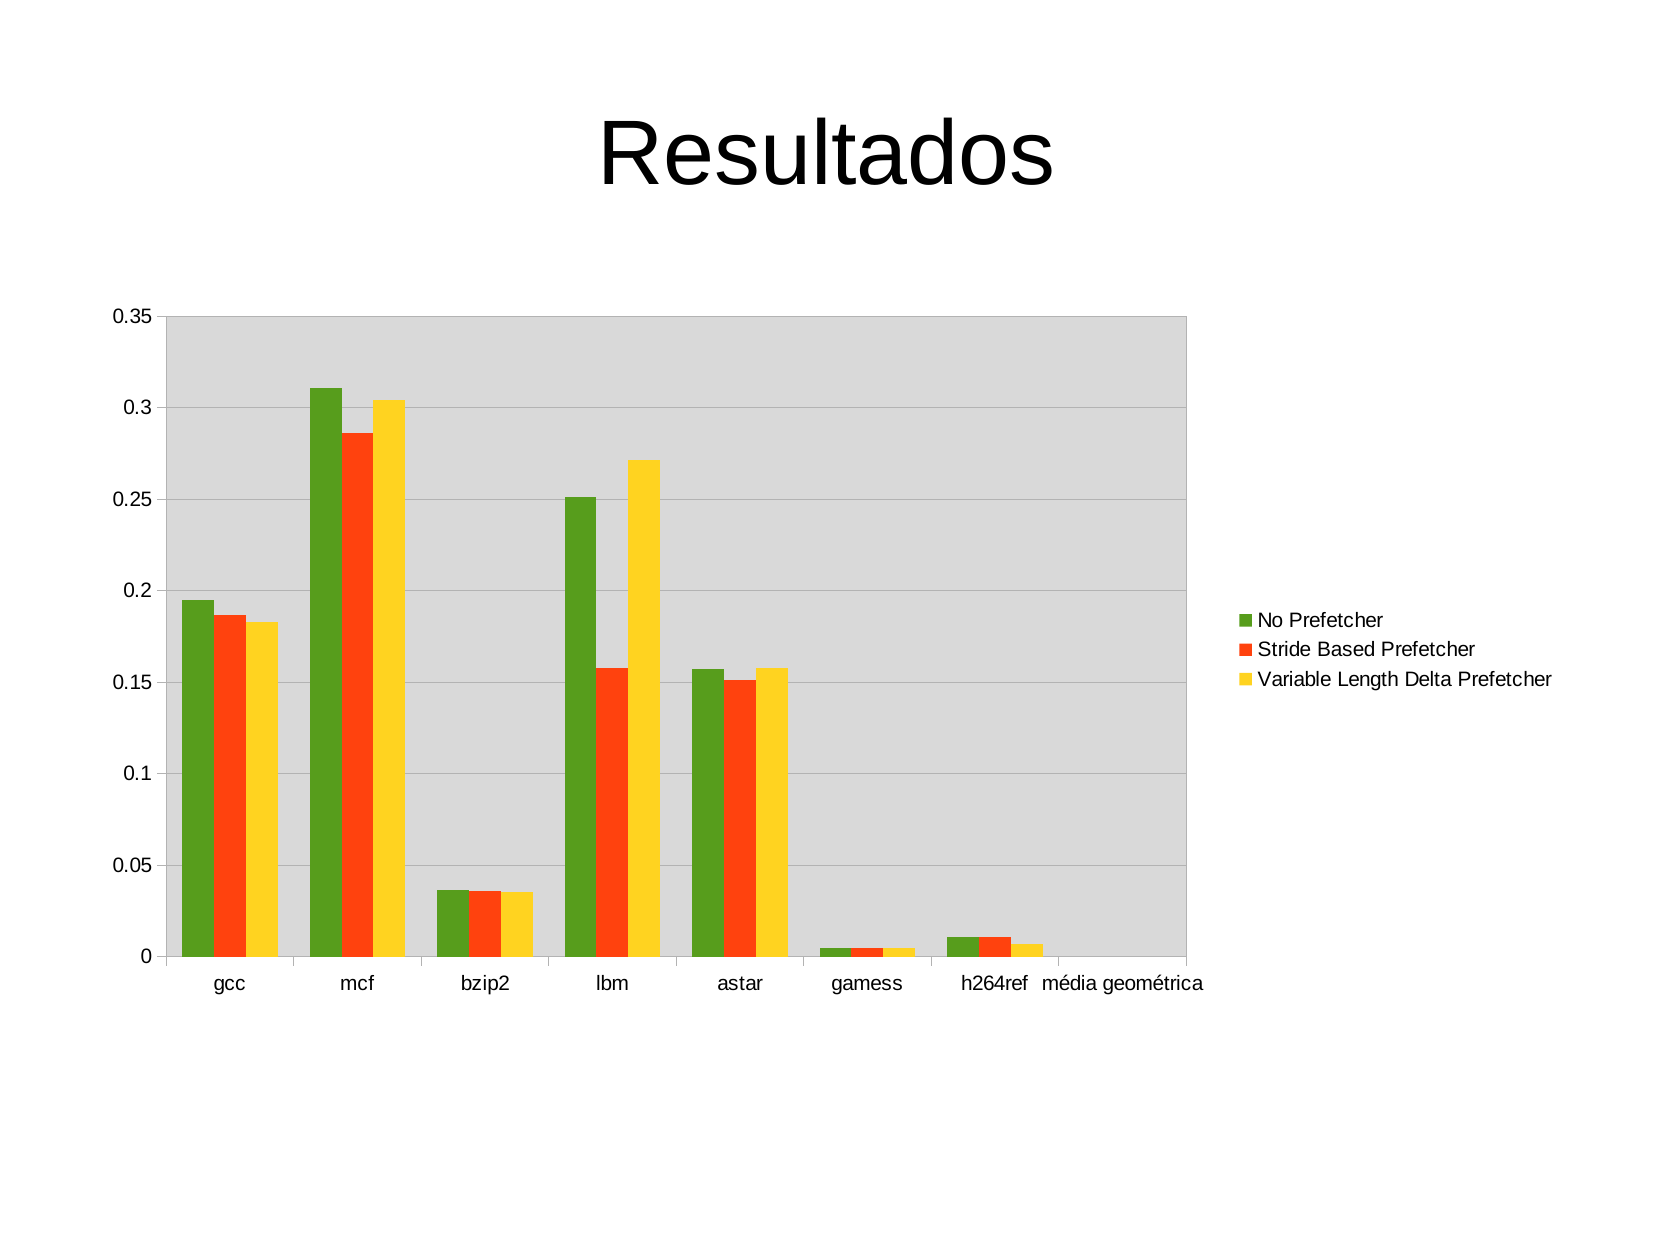

# Resultados
### Chart
| Category | No Prefetcher | Stride Based Prefetcher | Variable Length Delta Prefetcher |
|---|---|---|---|
| gcc | 0.195 | 0.187 | 0.183 |
| mcf | 0.311 | 0.286 | 0.304 |
| bzip2 | 0.0364 | 0.0362 | 0.0355 |
| lbm | 0.251 | 0.15770549272 | 0.271659 |
| astar | 0.157 | 0.15093714937 | 0.15770549272 |
| gamess | 0.005 | 0.005 | 0.0049 |
| h264ref | 0.011 | 0.011 | 0.007 |
| média geométrica | None | None | None |